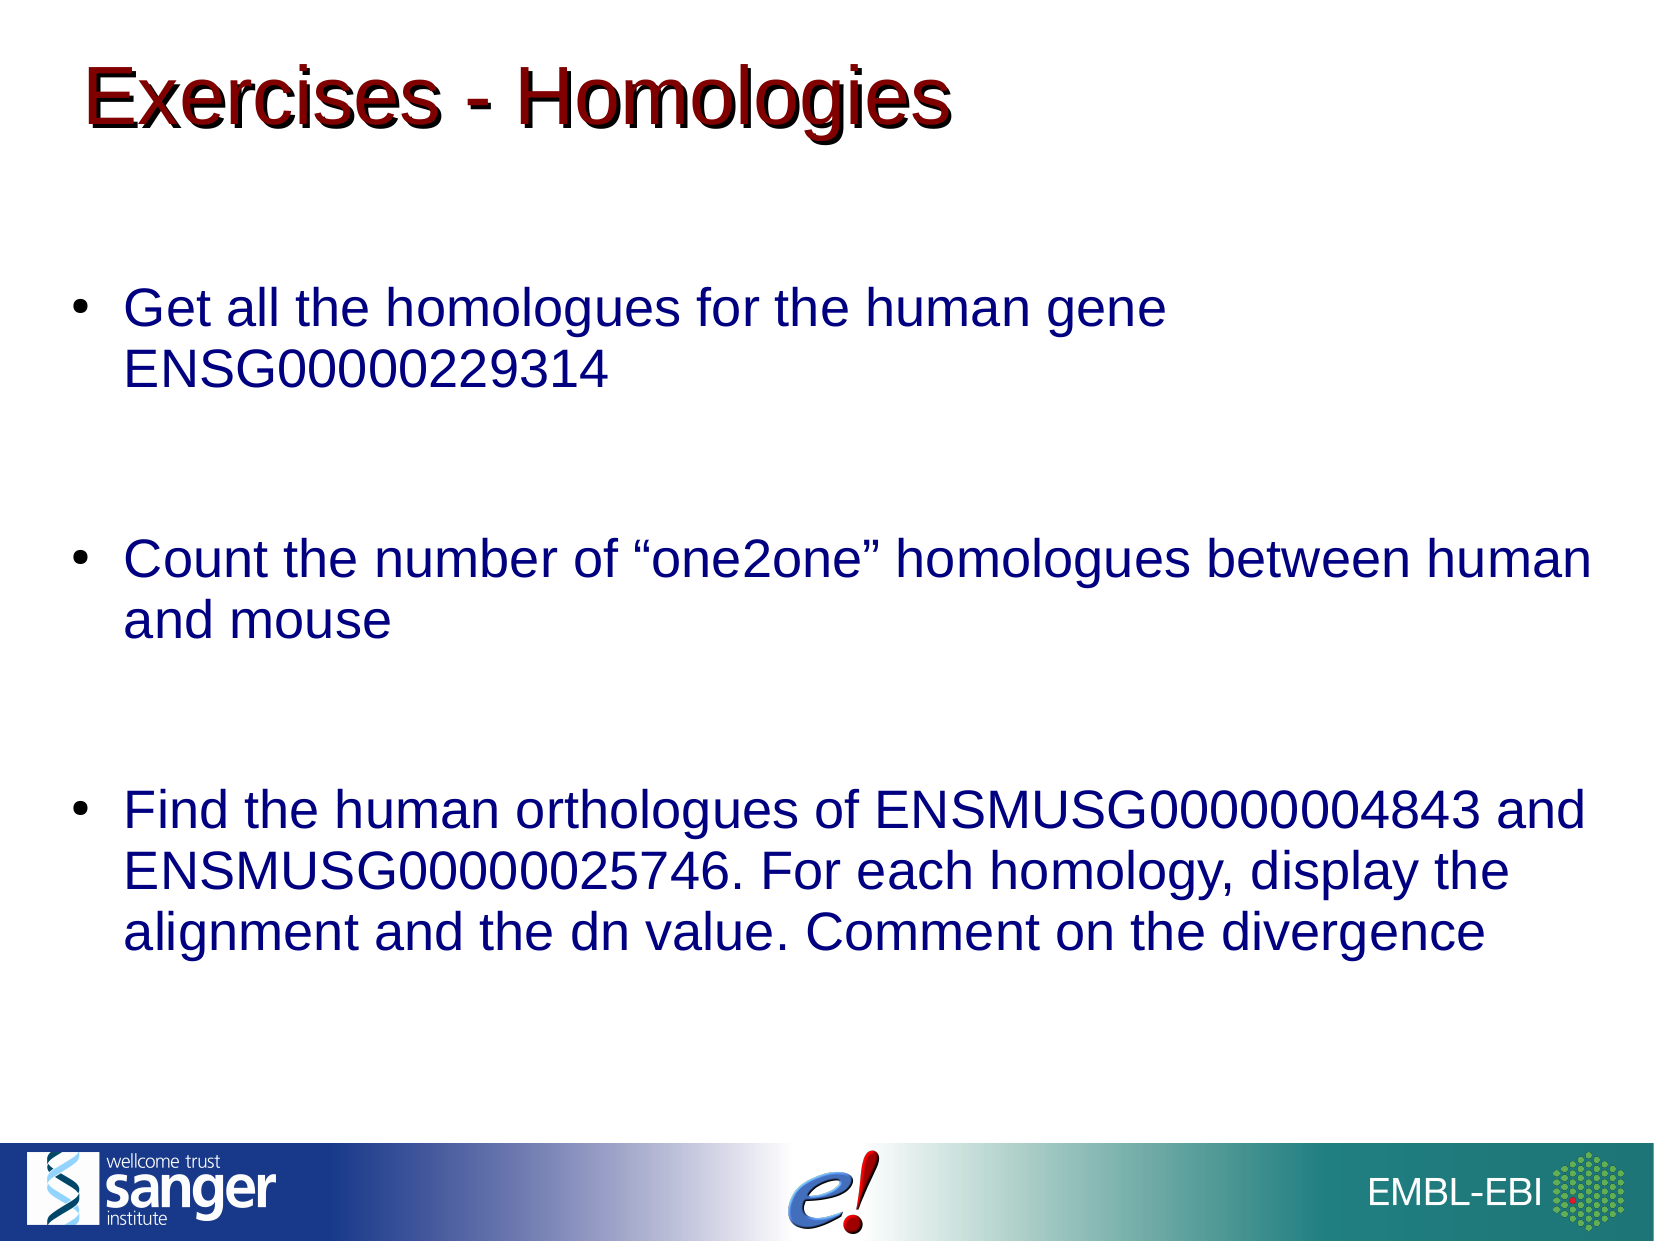

# Exercises - Homologies
Get all the homologues for the human gene ENSG00000229314
Count the number of “one2one” homologues between human and mouse
Find the human orthologues of ENSMUSG00000004843 and ENSMUSG00000025746. For each homology, display the alignment and the dn value. Comment on the divergence